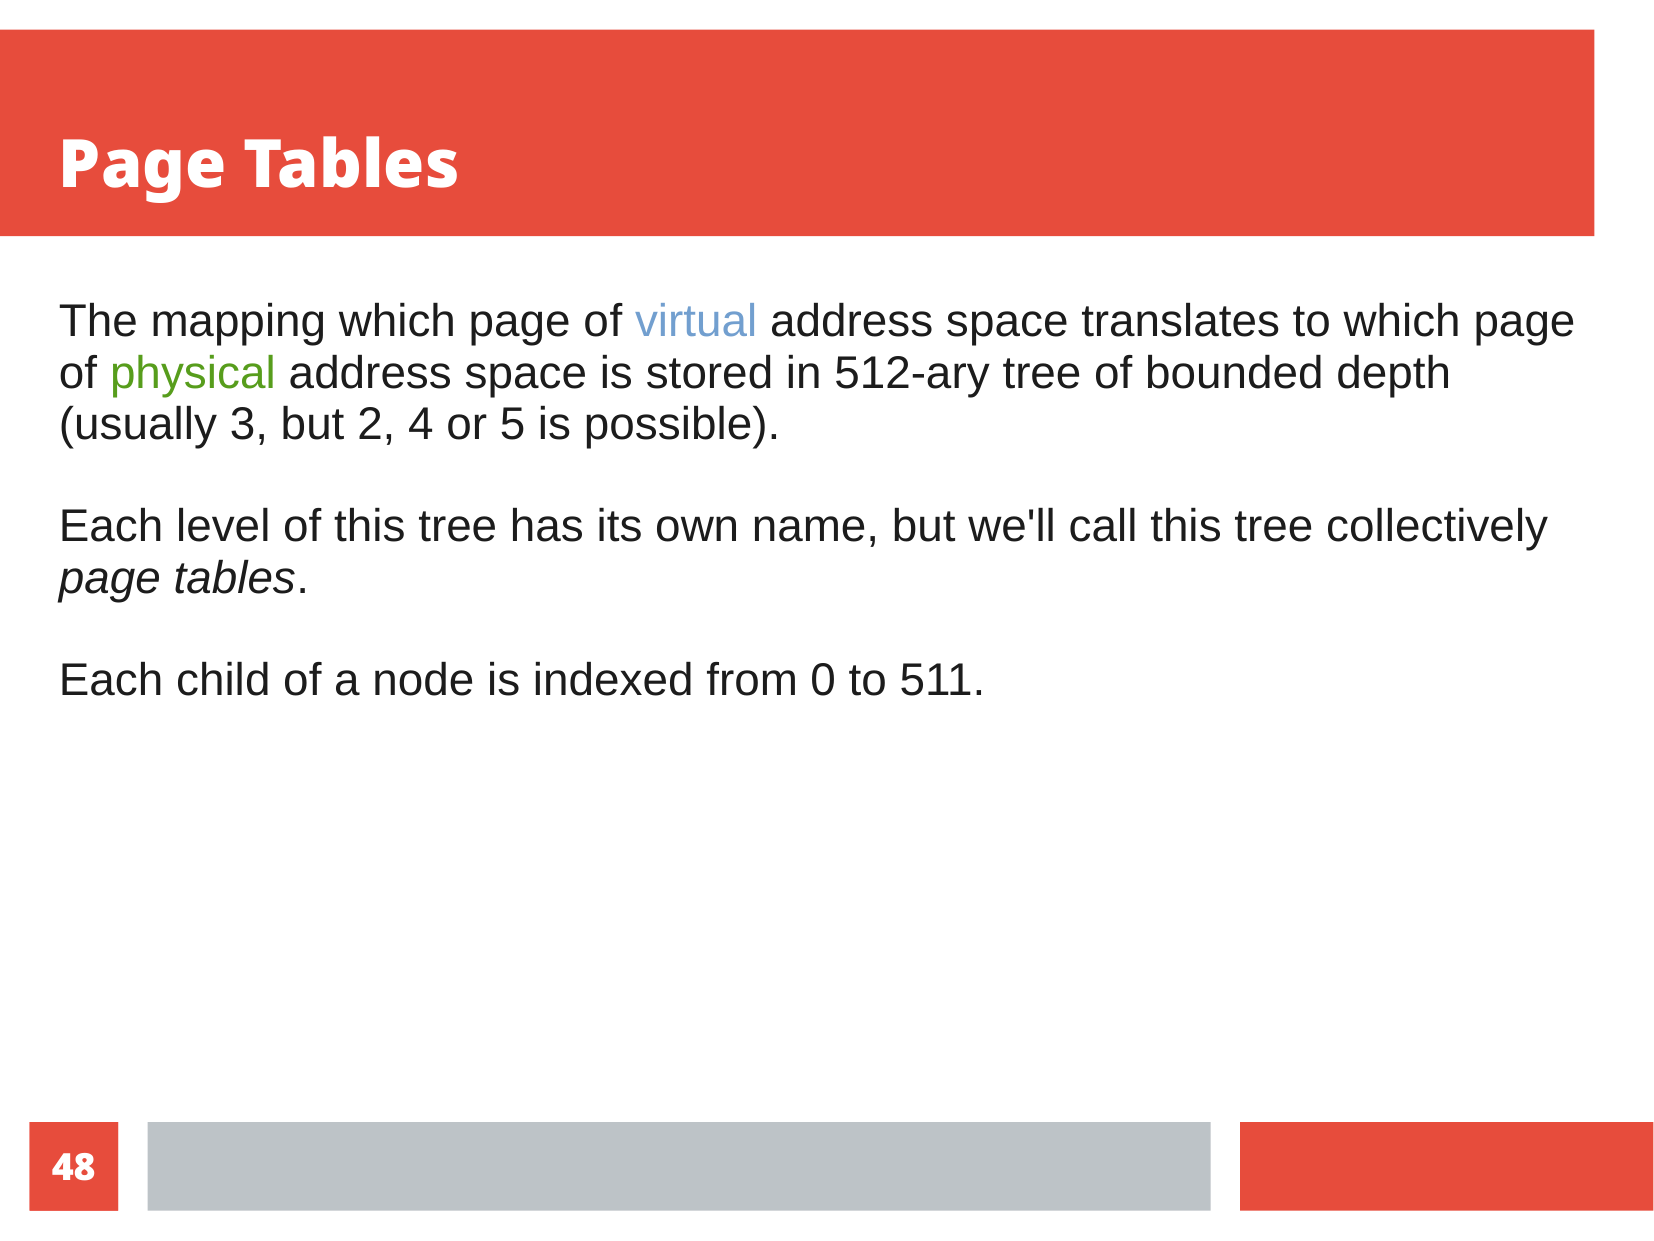

# Page Tables
The mapping which page of virtual address space translates to which page of physical address space is stored in 512-ary tree of bounded depth (usually 3, but 2, 4 or 5 is possible).
Each level of this tree has its own name, but we'll call this tree collectively page tables.
Each child of a node is indexed from 0 to 511.
48